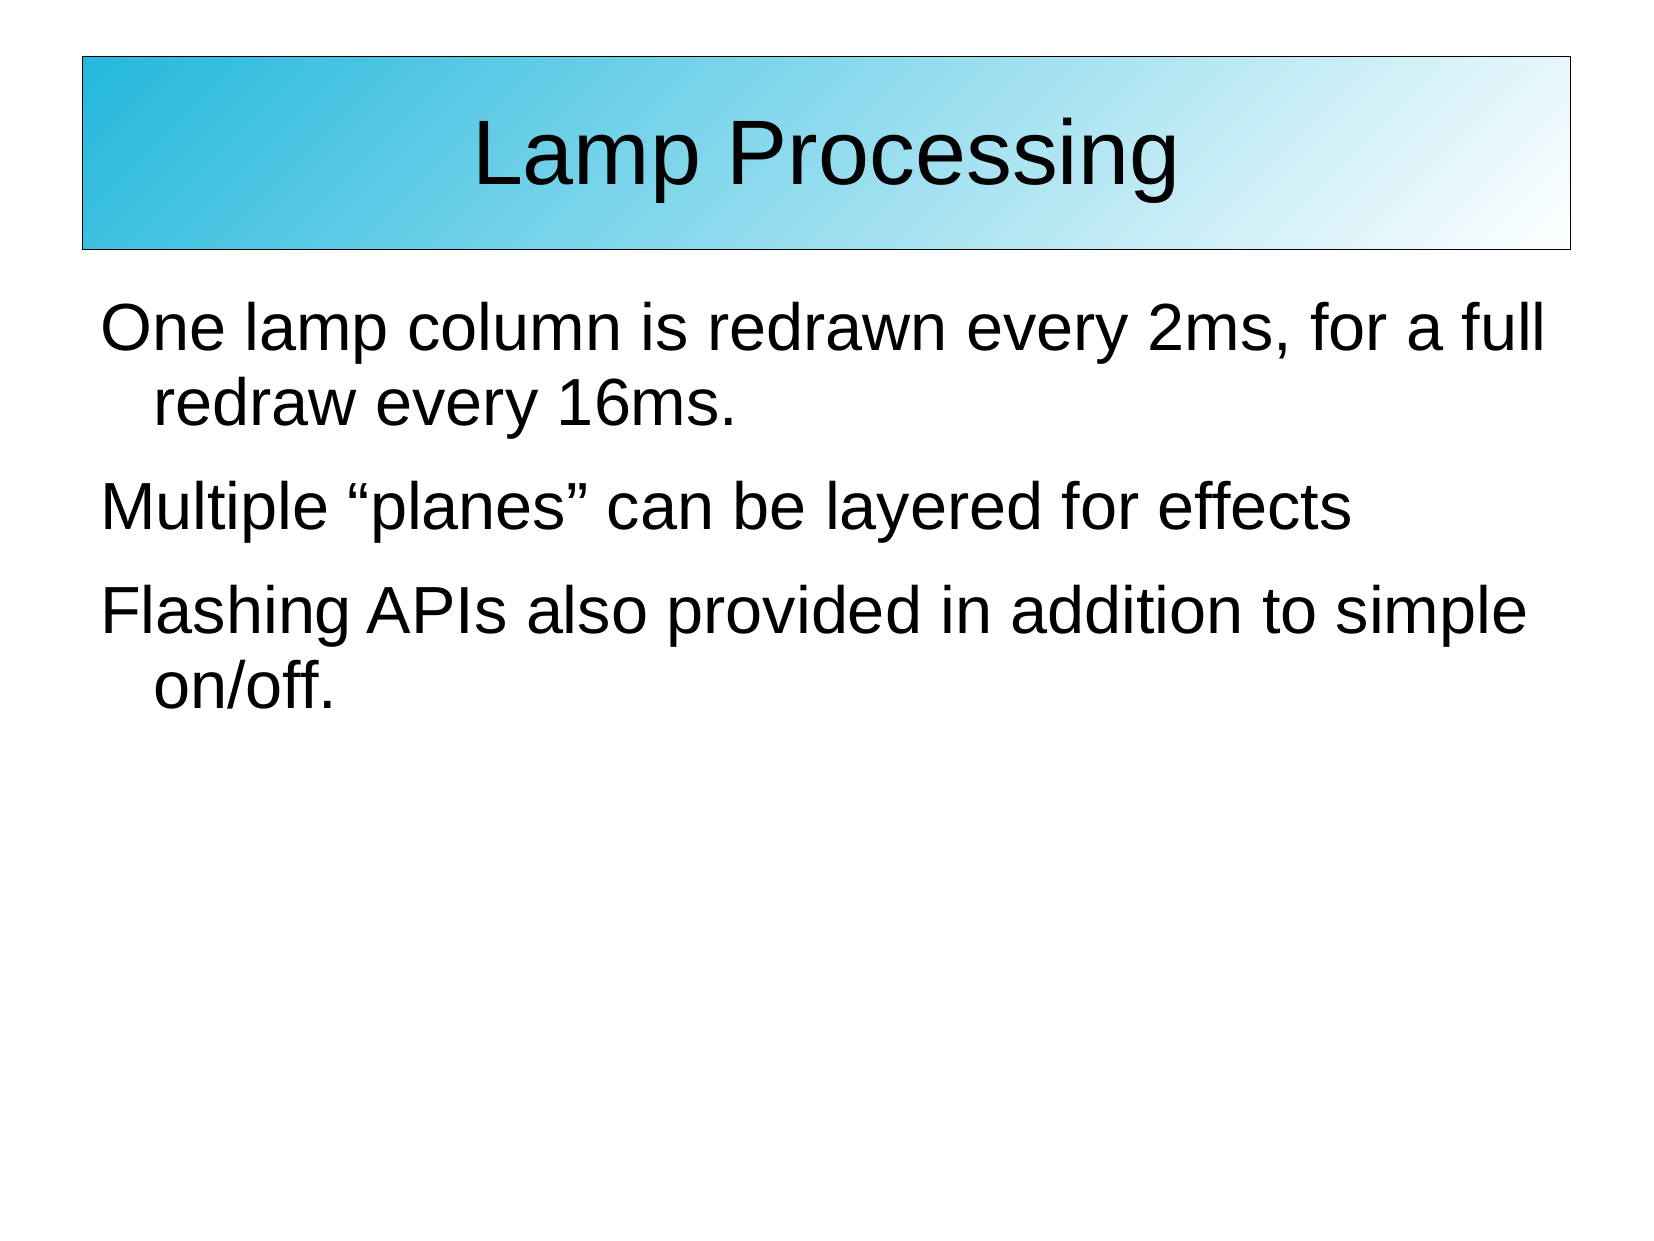

# Lamp Processing
One lamp column is redrawn every 2ms, for a full redraw every 16ms.
Multiple “planes” can be layered for effects
Flashing APIs also provided in addition to simple on/off.